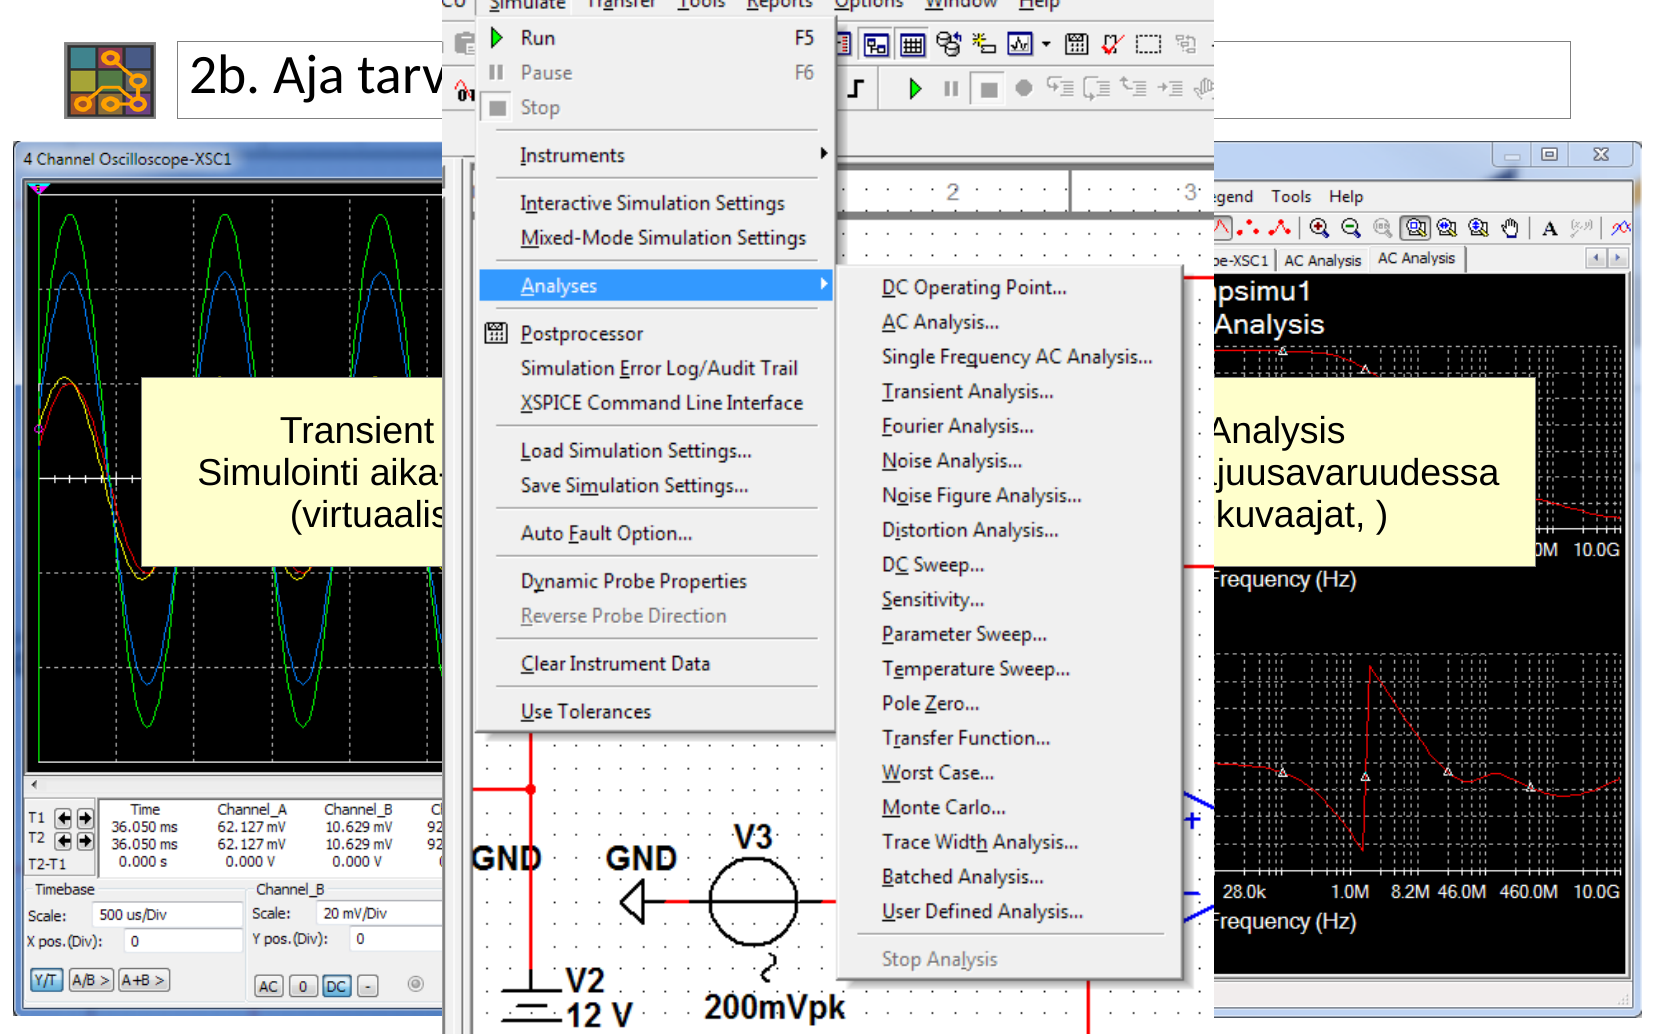

# 2b. Aja tarvittavat simulaatiot
Transient Analysis
Simulointi aika-avaruudessa
(virtuaaliskooppi)
AC Analysis
Simulointi taajuusavaruudessa
(Bode-kuvaajat, )